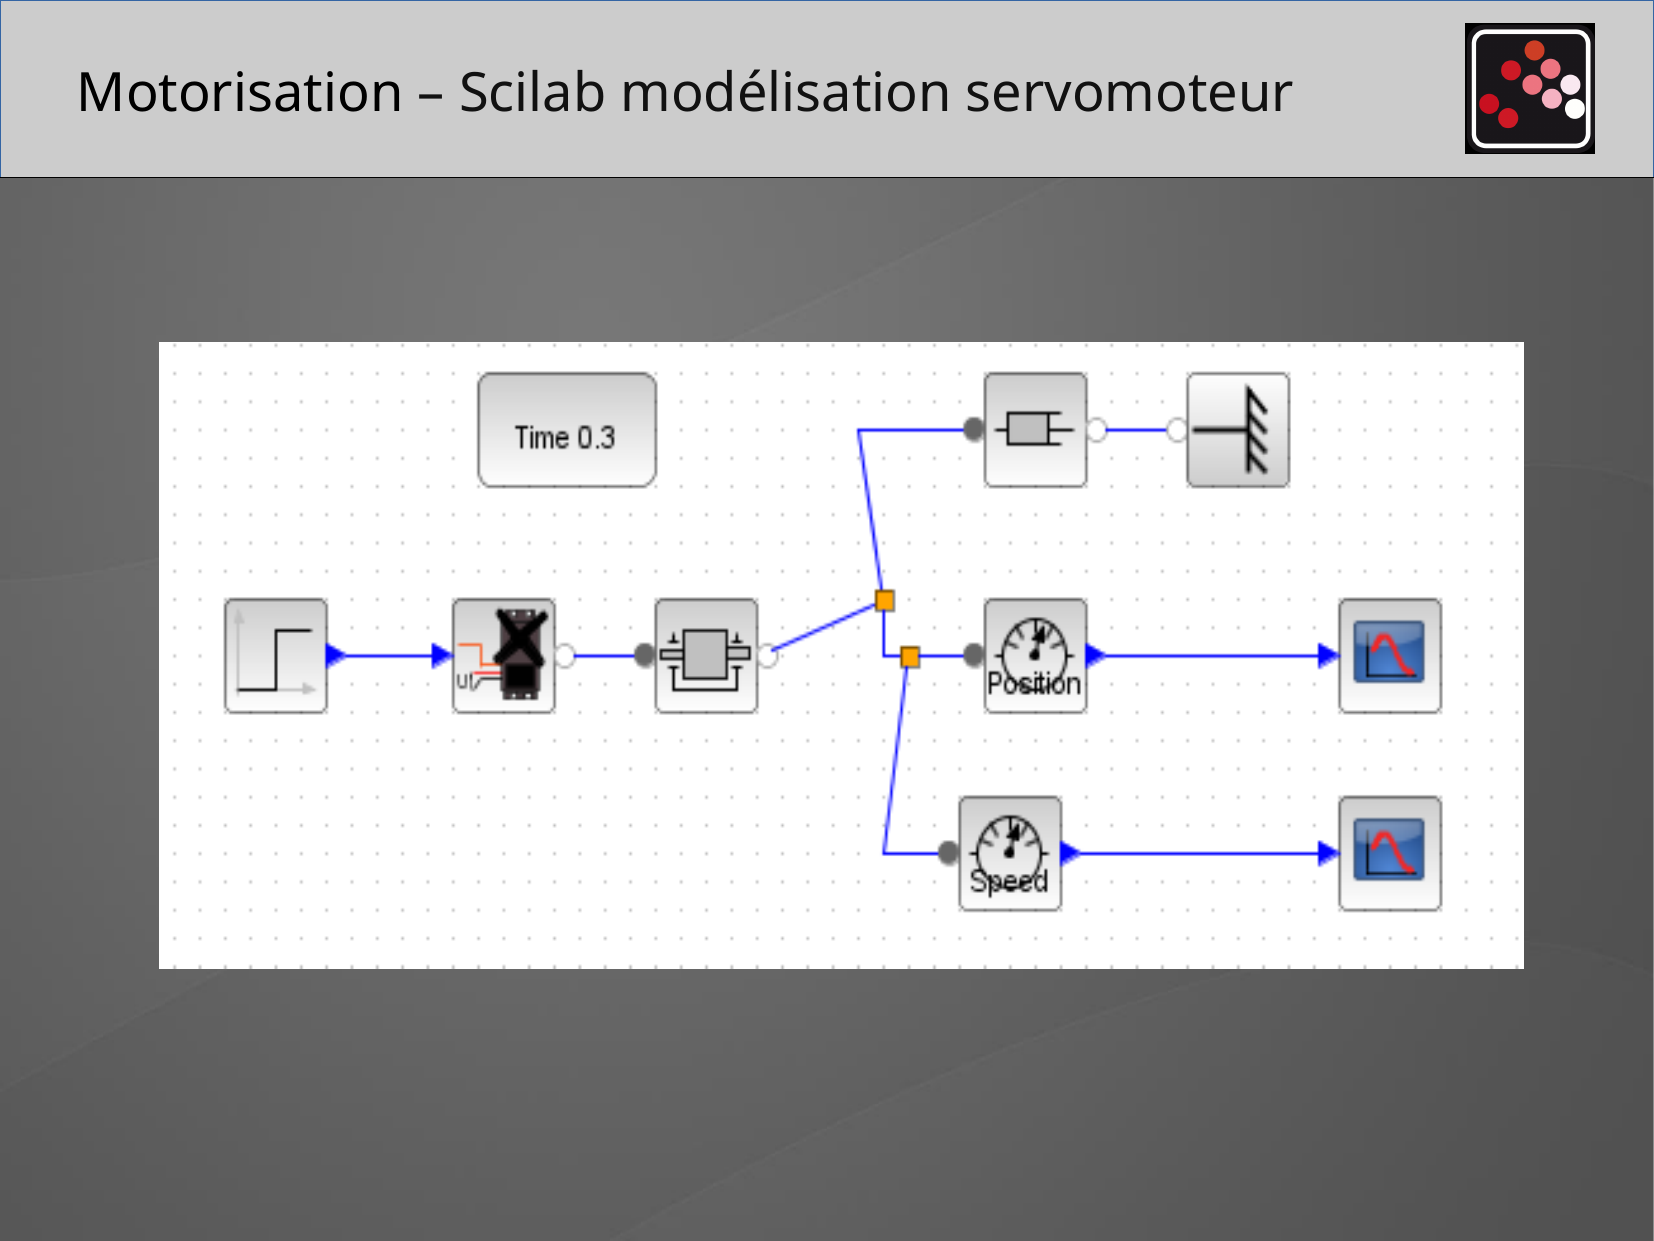

Motorisation – Scilab modélisation servomoteur
Modélisation Scilab servomoteur
Servomoteur HS-55